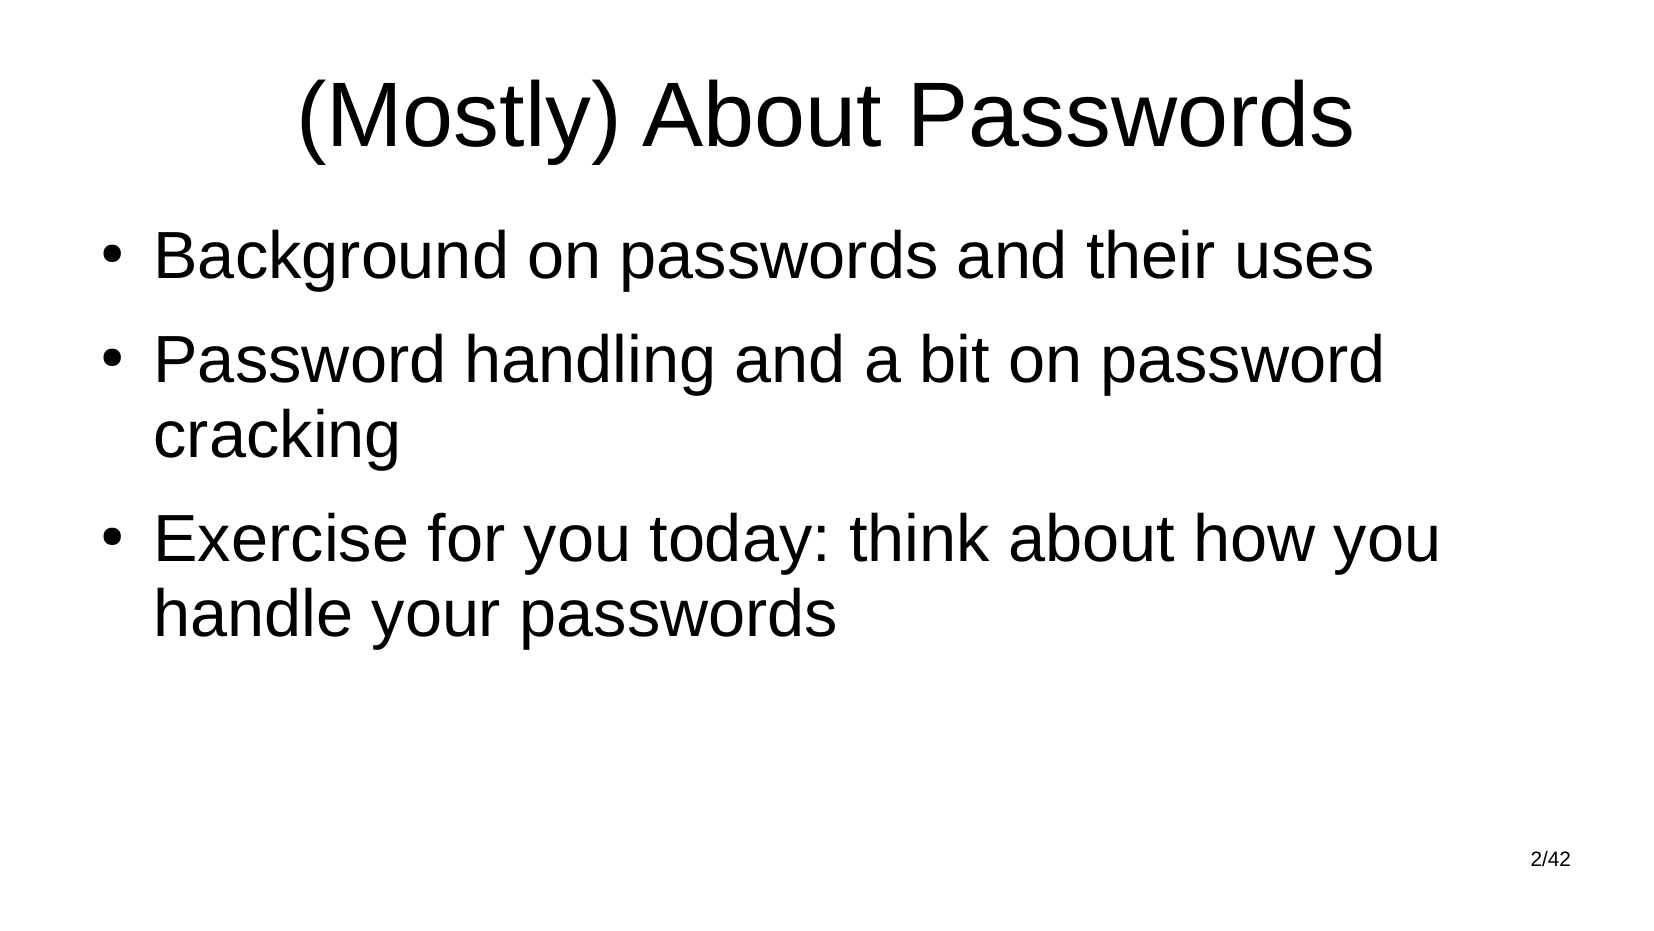

# (Mostly) About Passwords
Background on passwords and their uses
Password handling and a bit on password cracking
Exercise for you today: think about how you handle your passwords
2